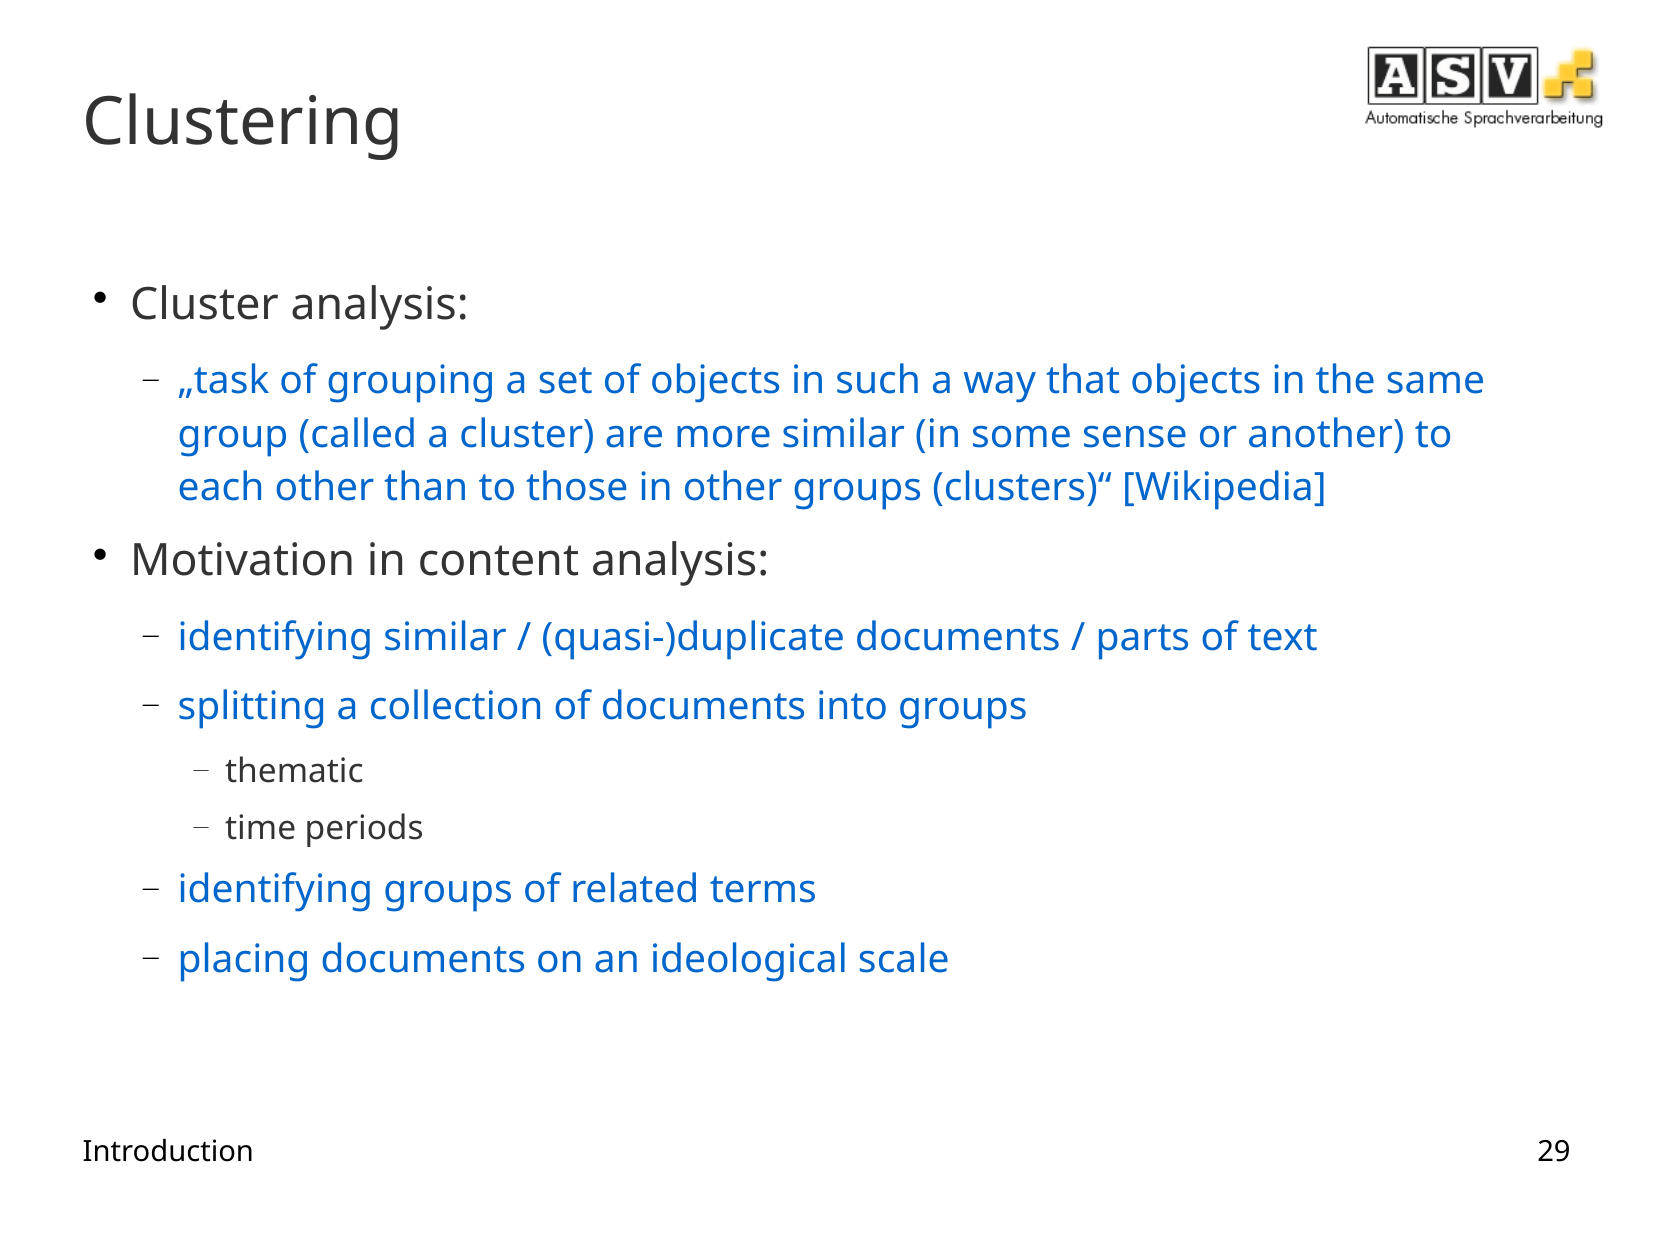

# Clustering
Cluster analysis:
„task of grouping a set of objects in such a way that objects in the same group (called a cluster) are more similar (in some sense or another) to each other than to those in other groups (clusters)“ [Wikipedia]
Motivation in content analysis:
identifying similar / (quasi-)duplicate documents / parts of text
splitting a collection of documents into groups
thematic
time periods
identifying groups of related terms
placing documents on an ideological scale
Introduction
29